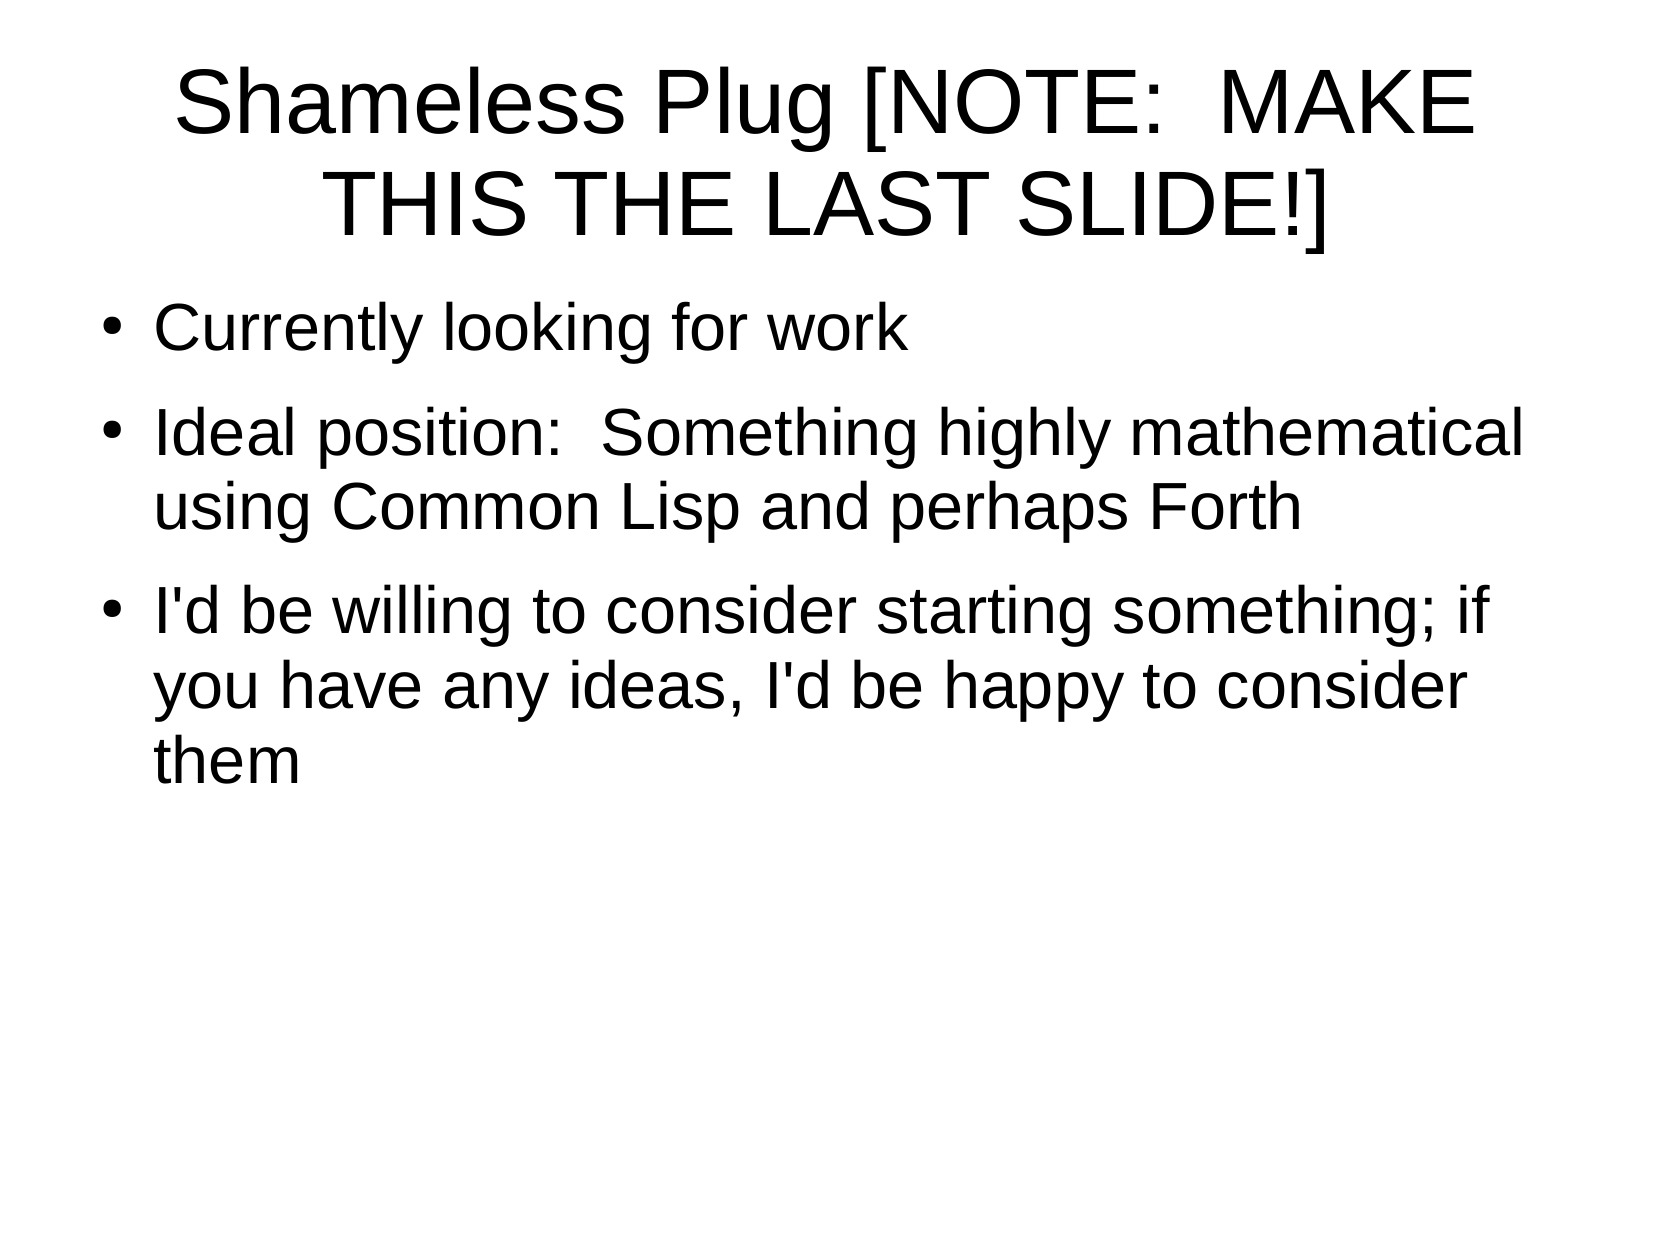

# Shameless Plug [NOTE: MAKE THIS THE LAST SLIDE!]
Currently looking for work
Ideal position: Something highly mathematical using Common Lisp and perhaps Forth
I'd be willing to consider starting something; if you have any ideas, I'd be happy to consider them